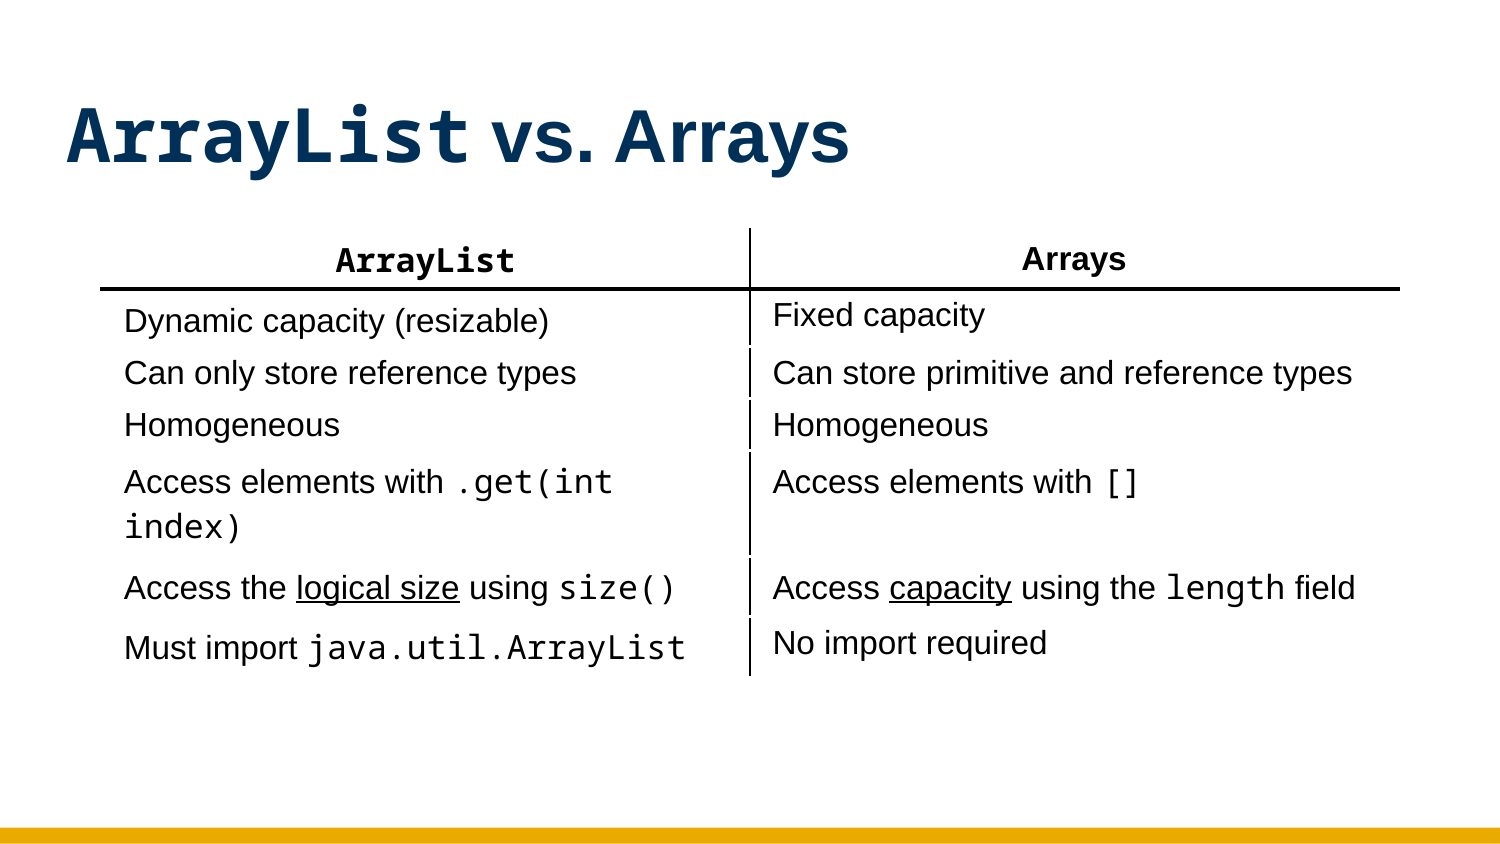

# ArrayList vs. Arrays
| ArrayList | Arrays |
| --- | --- |
| Dynamic capacity (resizable) | Fixed capacity |
| Can only store reference types | Can store primitive and reference types |
| Homogeneous | Homogeneous |
| Access elements with .get(int index) | Access elements with [] |
| Access the logical size using size() | Access capacity using the length field |
| Must import java.util.ArrayList | No import required |